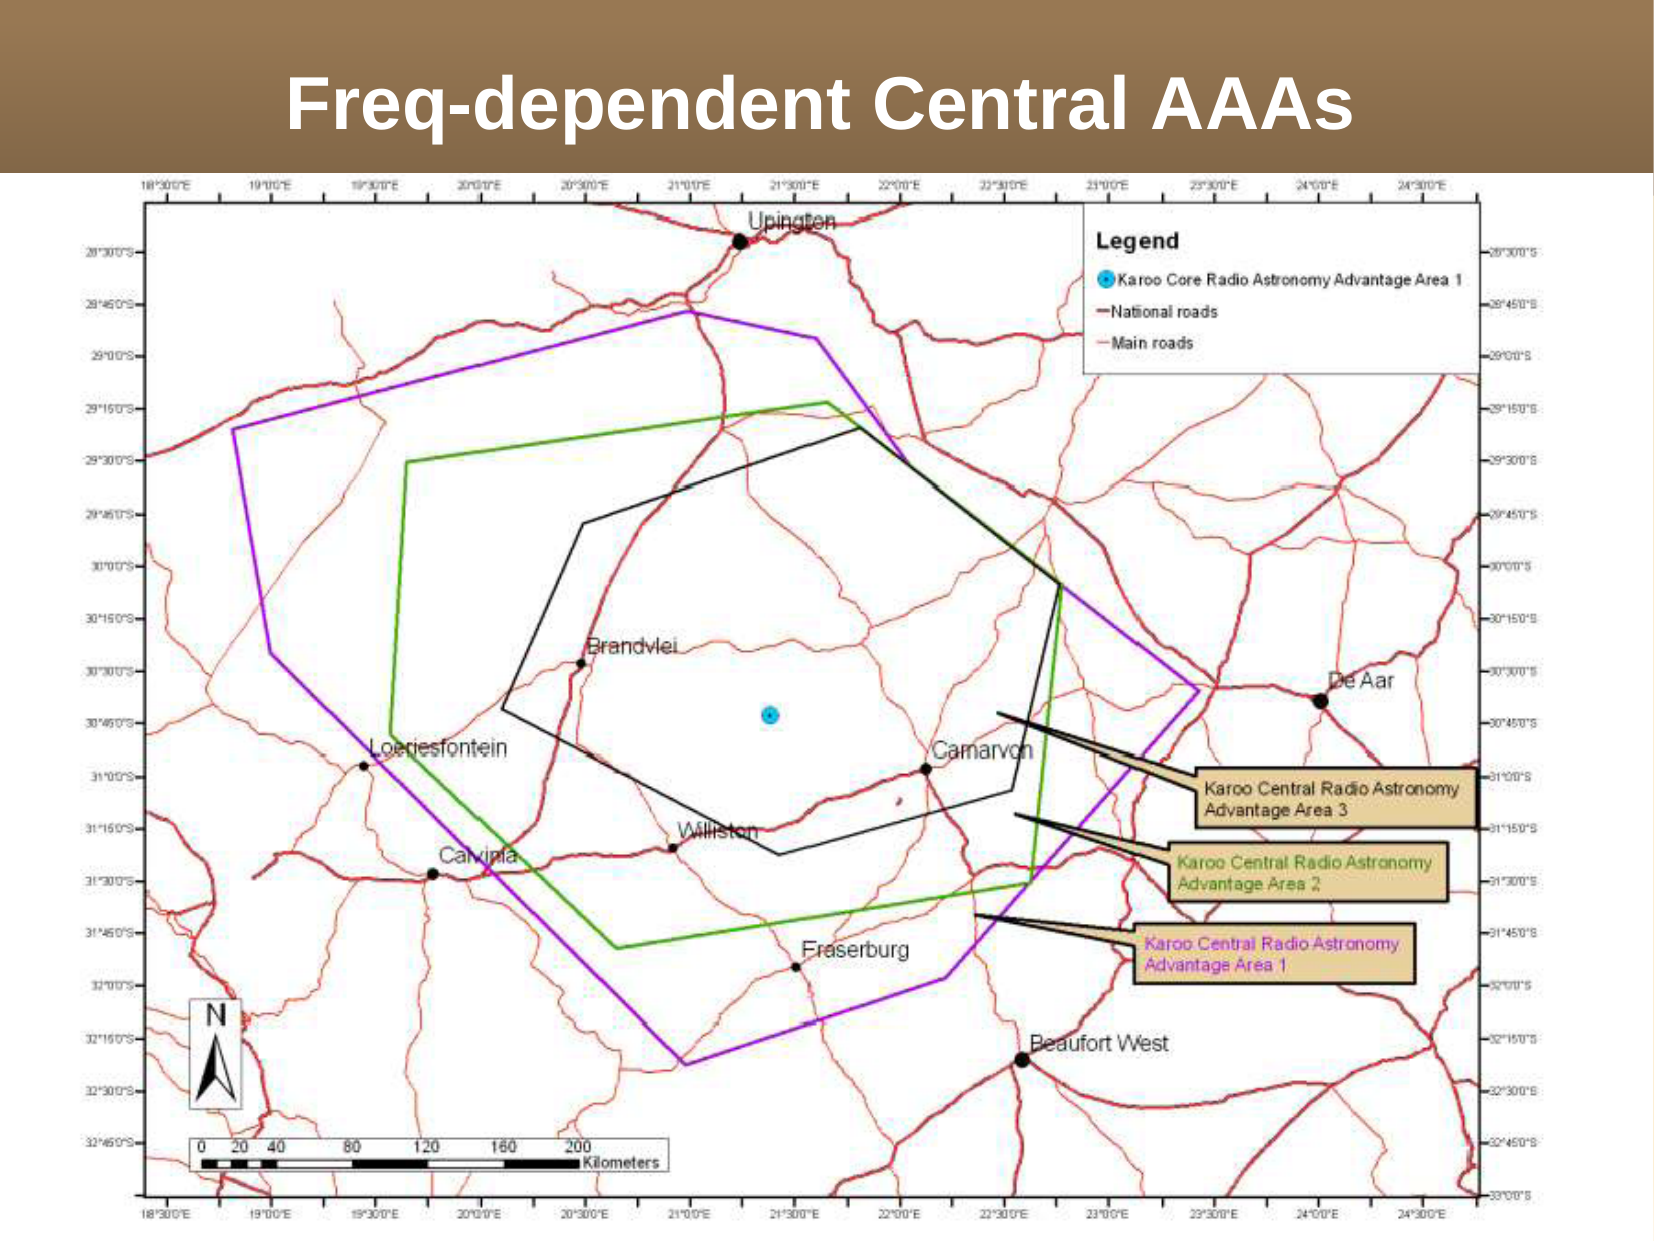

# Freq-dependent Central AAAs
O. Smirnov - Pathfinders RFI Workshop - Sydney 2013
14